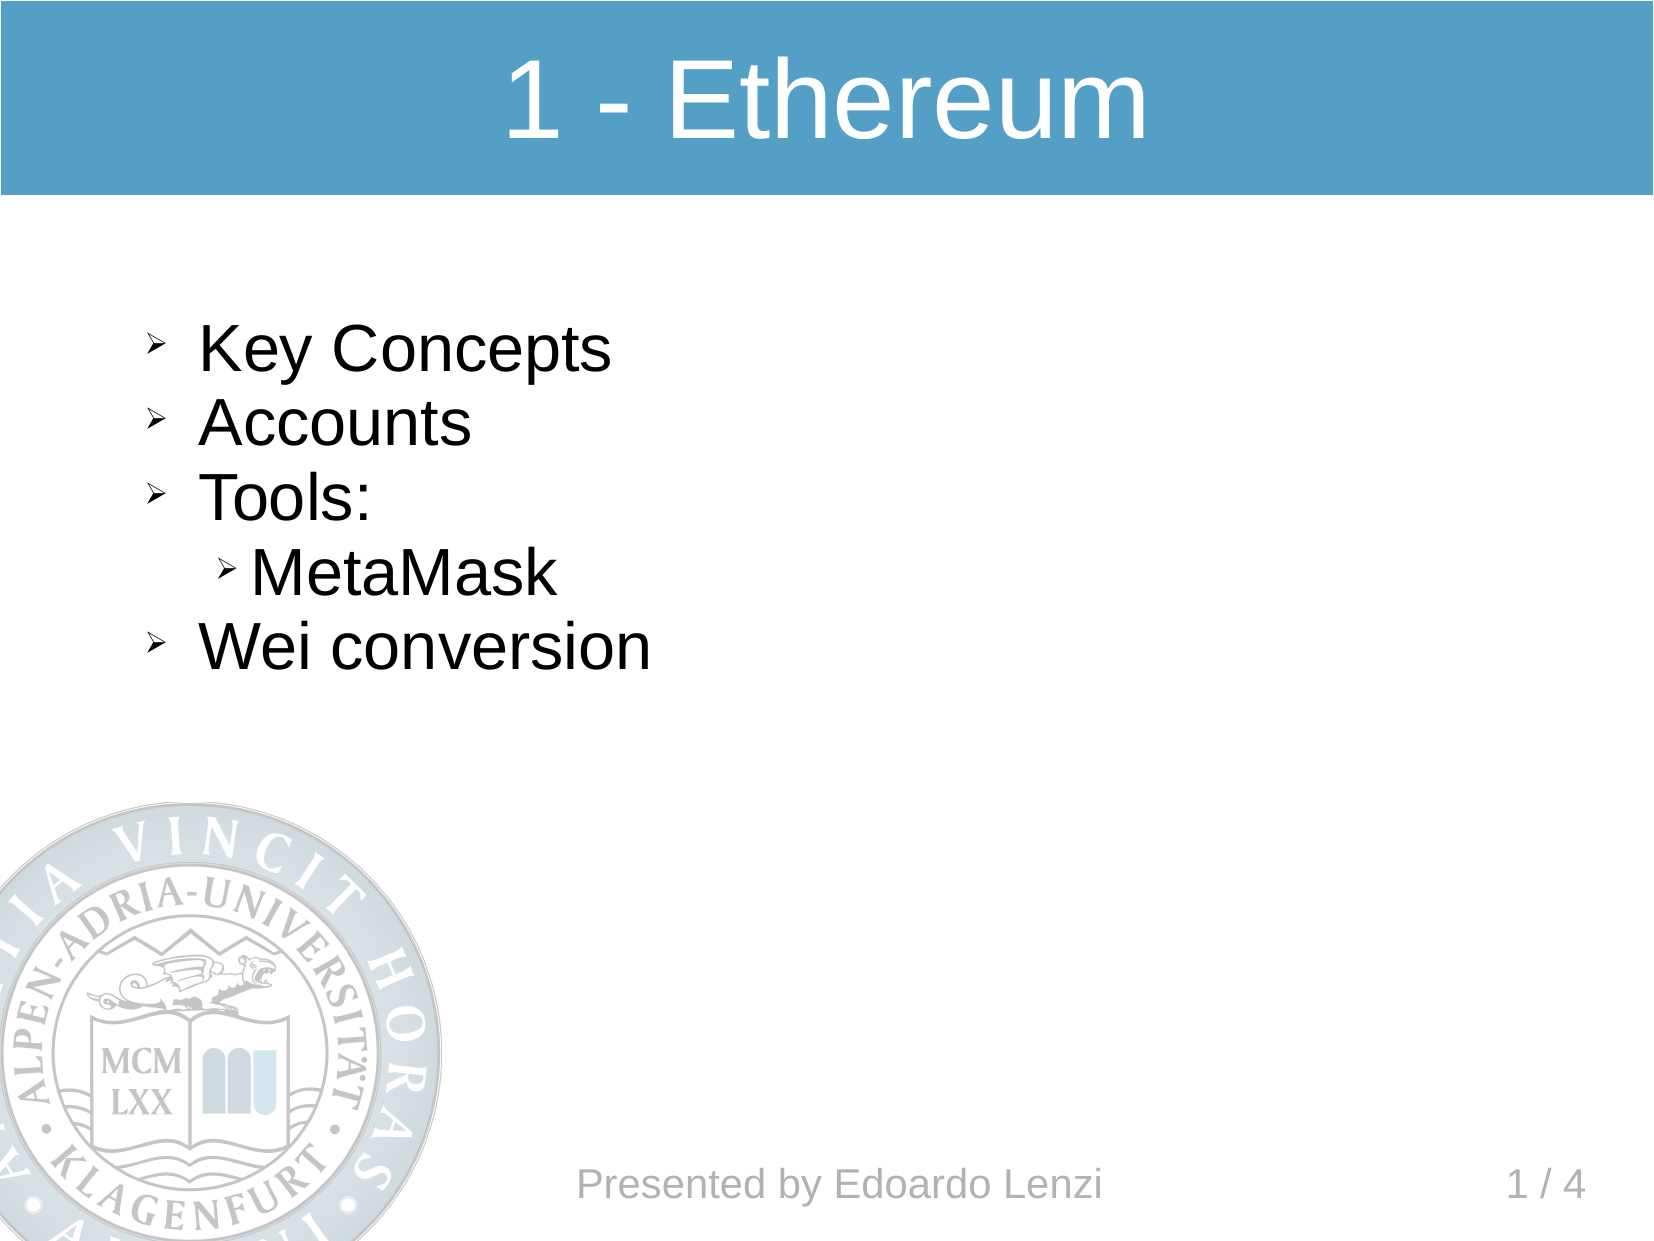

1 - Ethereum
 Key Concepts
 Accounts
 Tools:
MetaMask
 Wei conversion
# Presented by Edoardo Lenzi 1 / 4